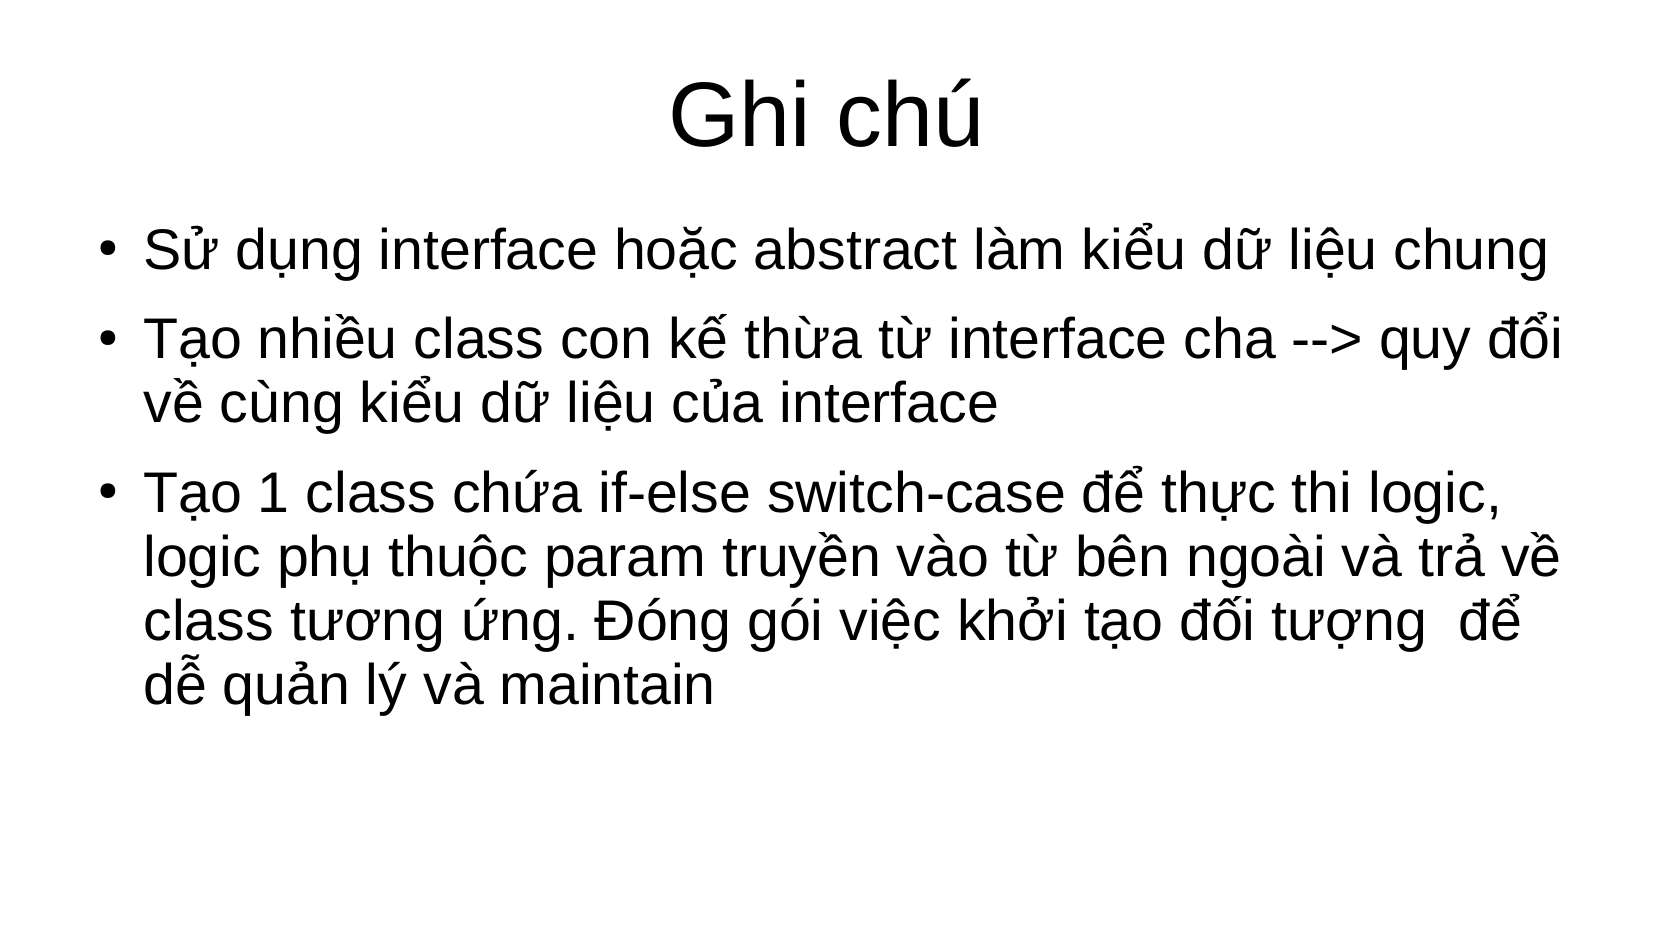

# Ghi chú
Sử dụng interface hoặc abstract làm kiểu dữ liệu chung
Tạo nhiều class con kế thừa từ interface cha --> quy đổi về cùng kiểu dữ liệu của interface
Tạo 1 class chứa if-else switch-case để thực thi logic, logic phụ thuộc param truyền vào từ bên ngoài và trả về class tương ứng. Đóng gói việc khởi tạo đối tượng để dễ quản lý và maintain